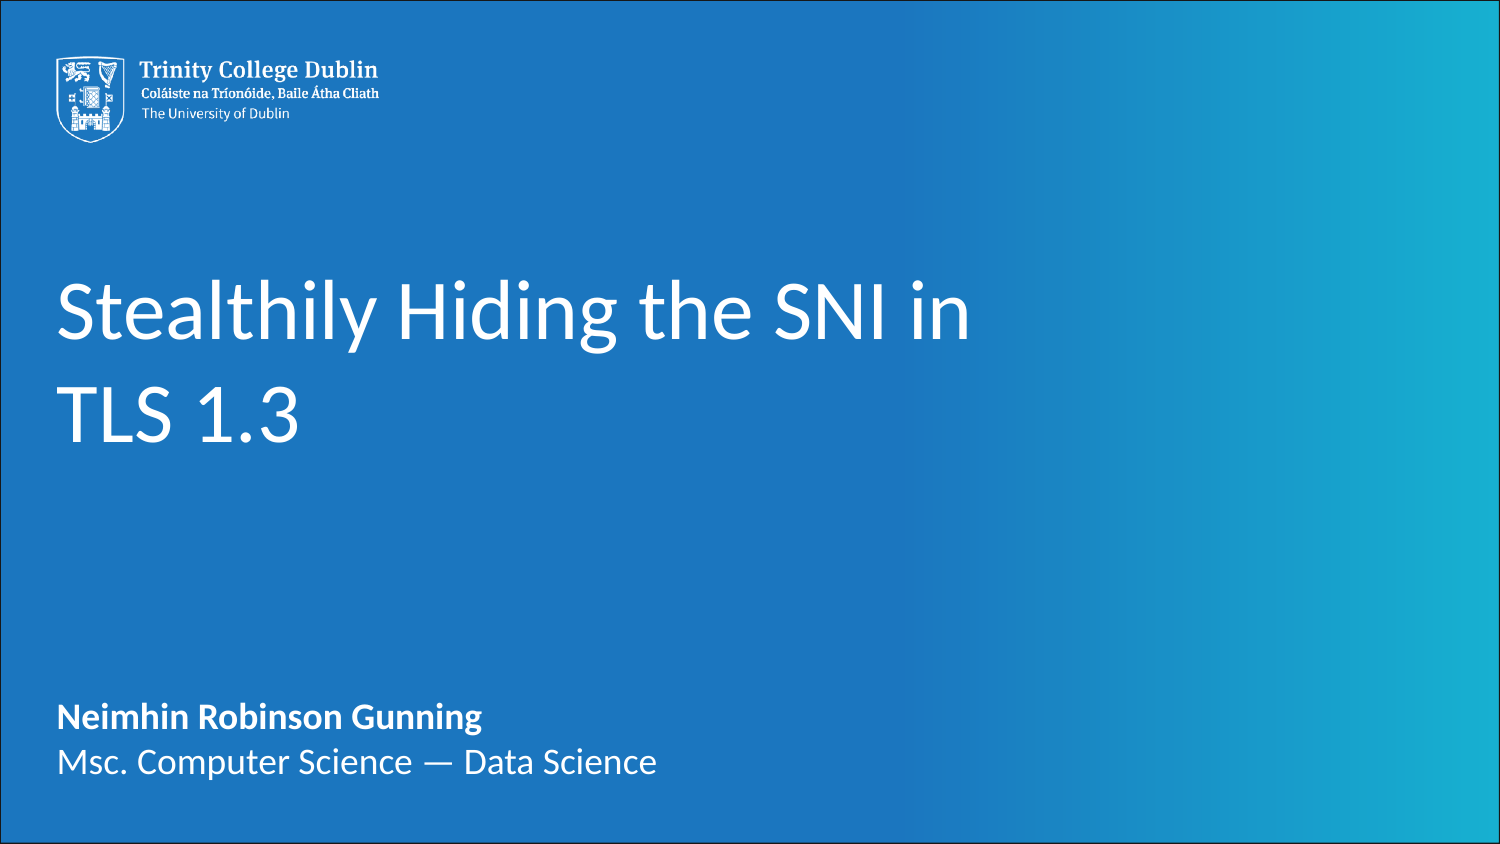

# Stealthily Hiding the SNI in TLS 1.3
Neimhin Robinson Gunning
Msc. Computer Science — Data Science